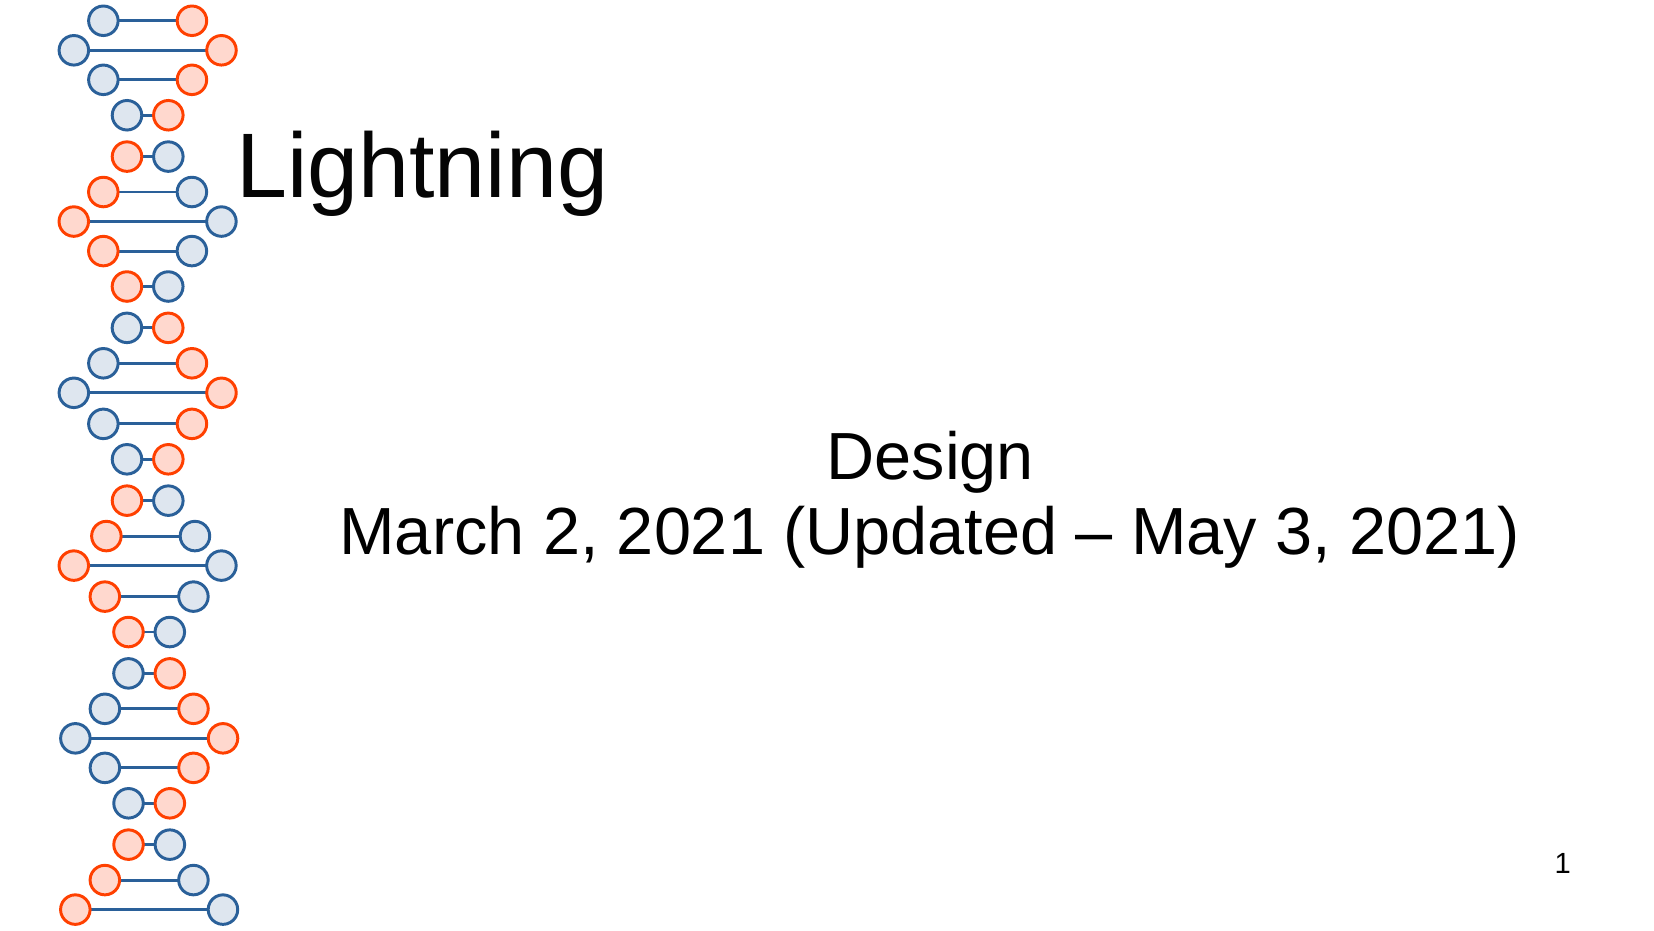

# Lightning
Design
March 2, 2021 (Updated – May 3, 2021)
1